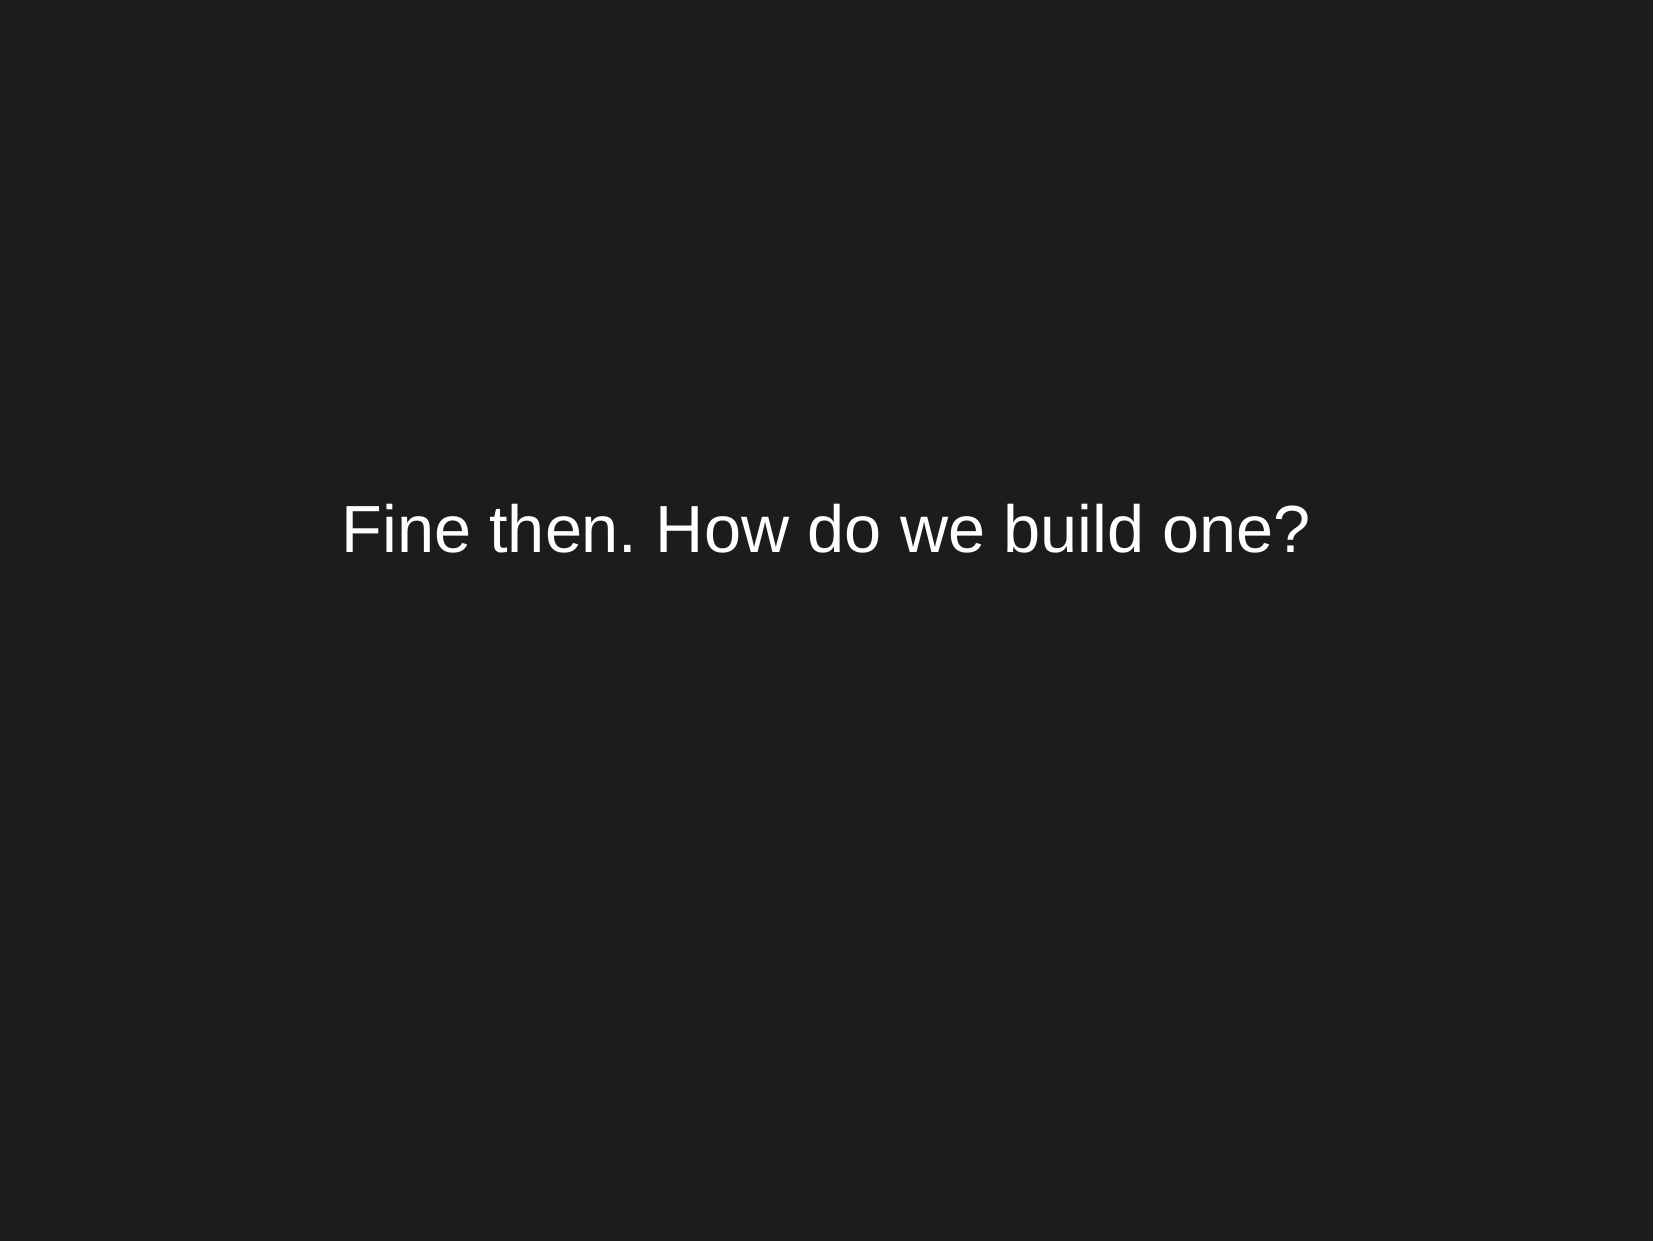

# Fine then. How do we build one?